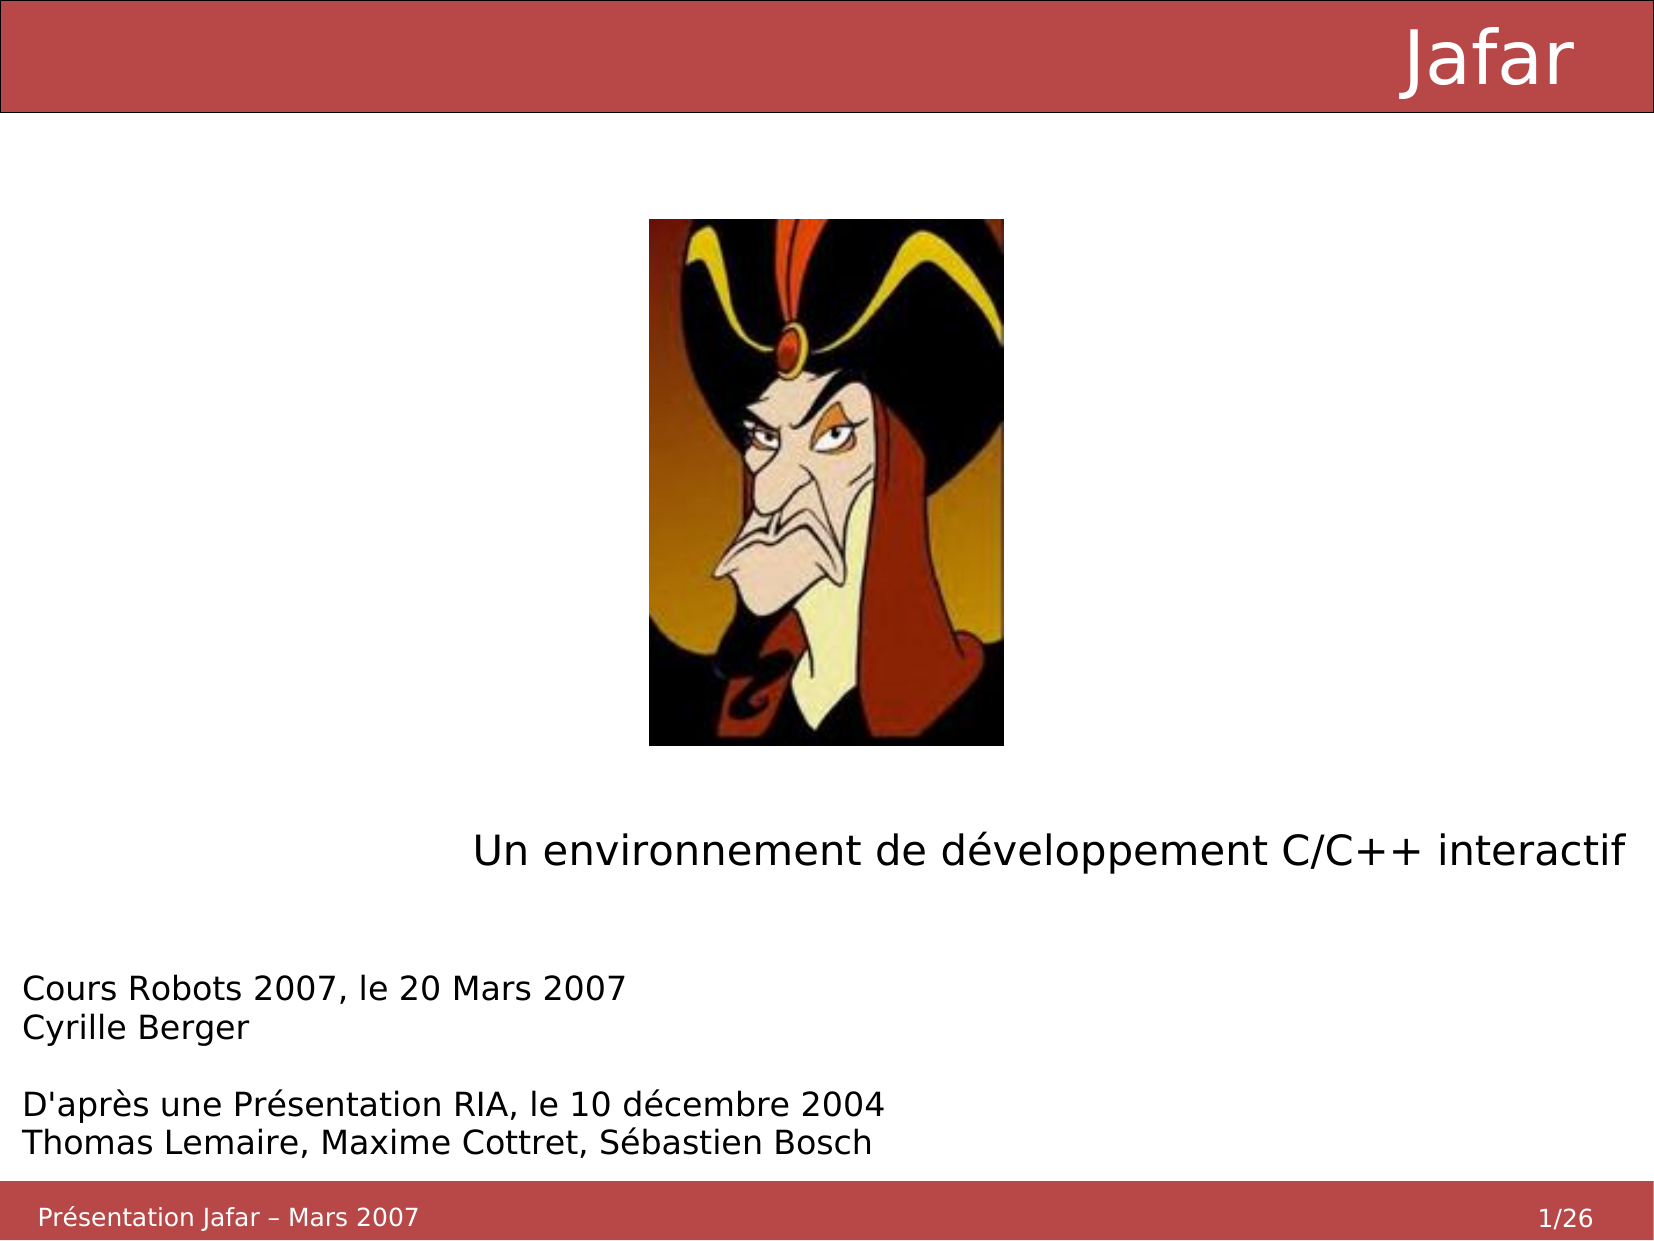

# Jafar
Un environnement de développement C/C++ interactif
Cours Robots 2007, le 20 Mars 2007
Cyrille Berger
D'après une Présentation RIA, le 10 décembre 2004
Thomas Lemaire, Maxime Cottret, Sébastien Bosch